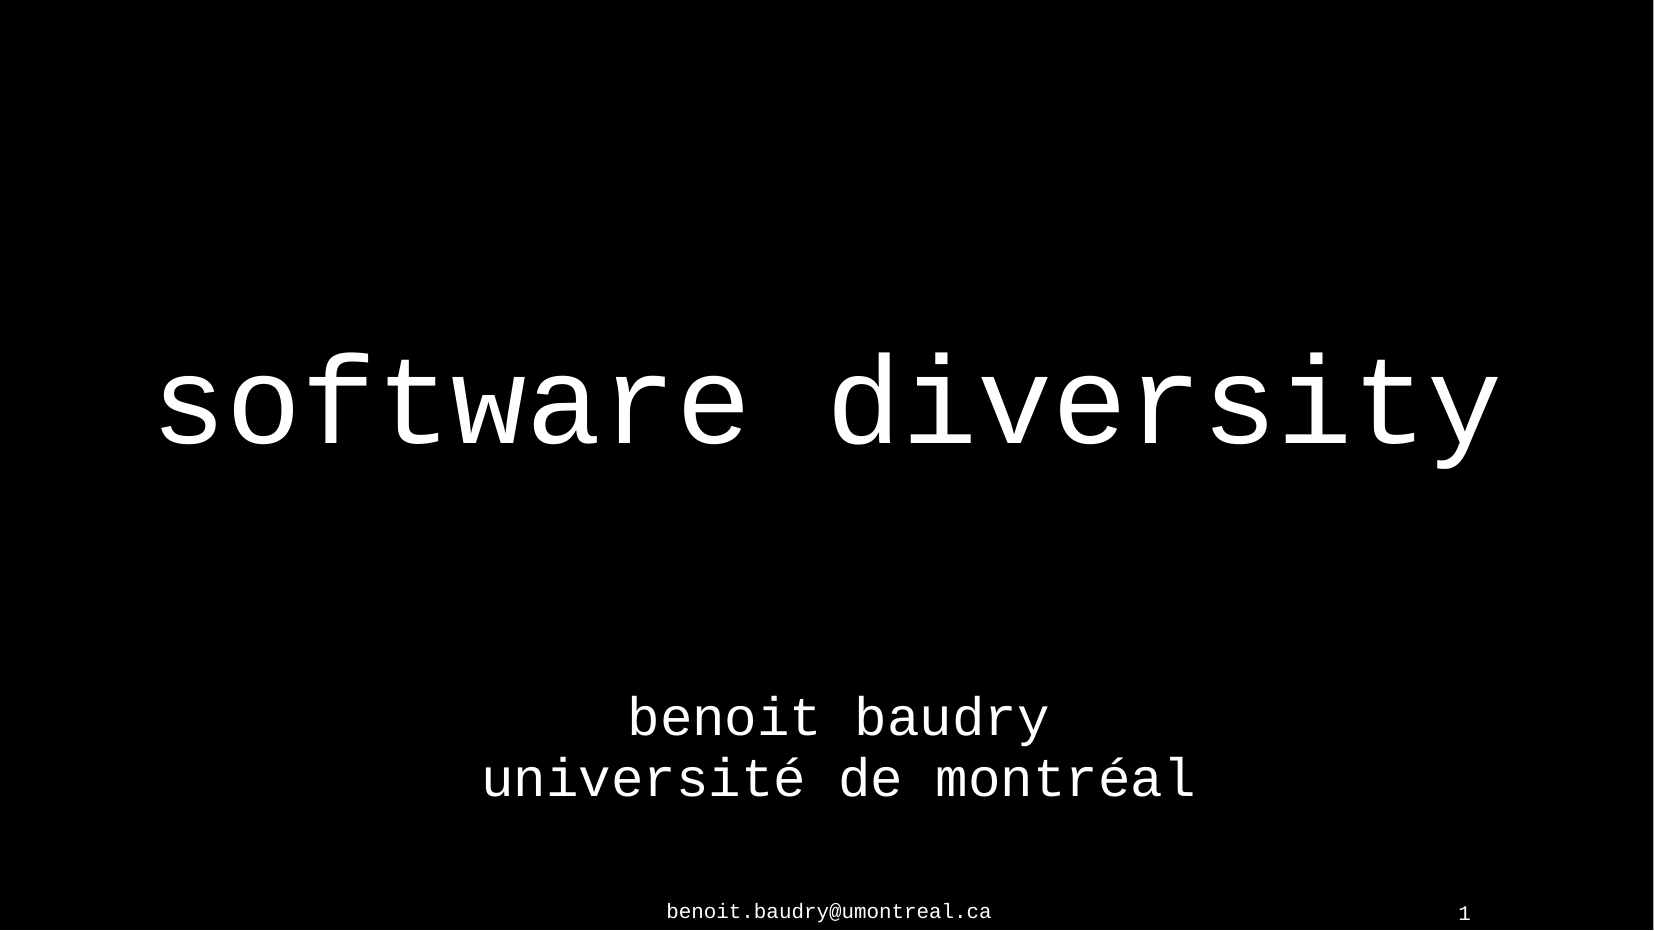

# software diversity
benoit baudry
université de montréal